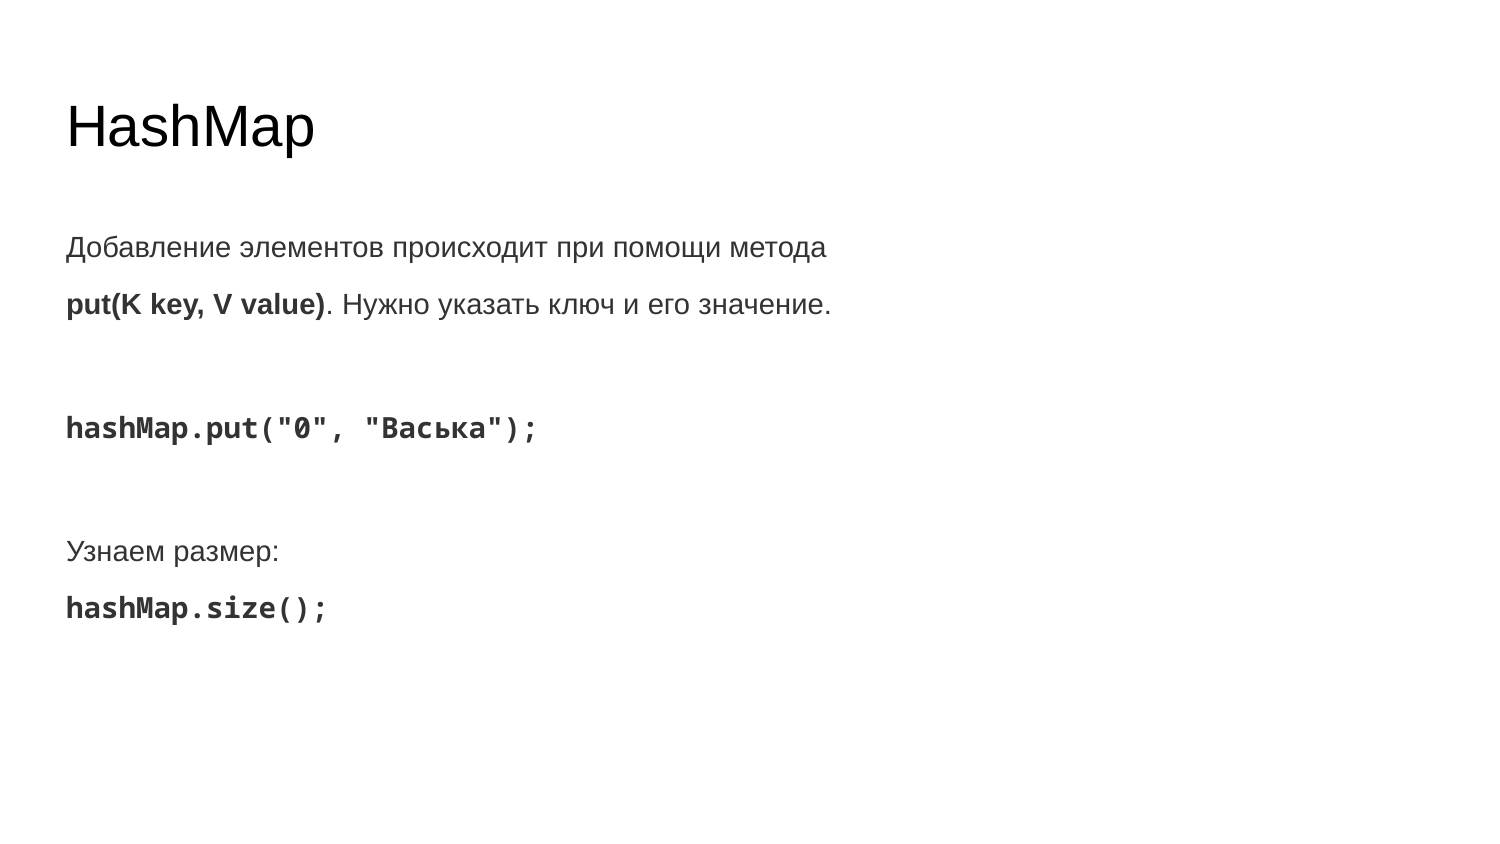

# HashMap
Добавление элементов происходит при помощи метода
put(K key, V value). Нужно указать ключ и его значение.
hashMap.put("0", "Васька");
Узнаем размер:
hashMap.size();